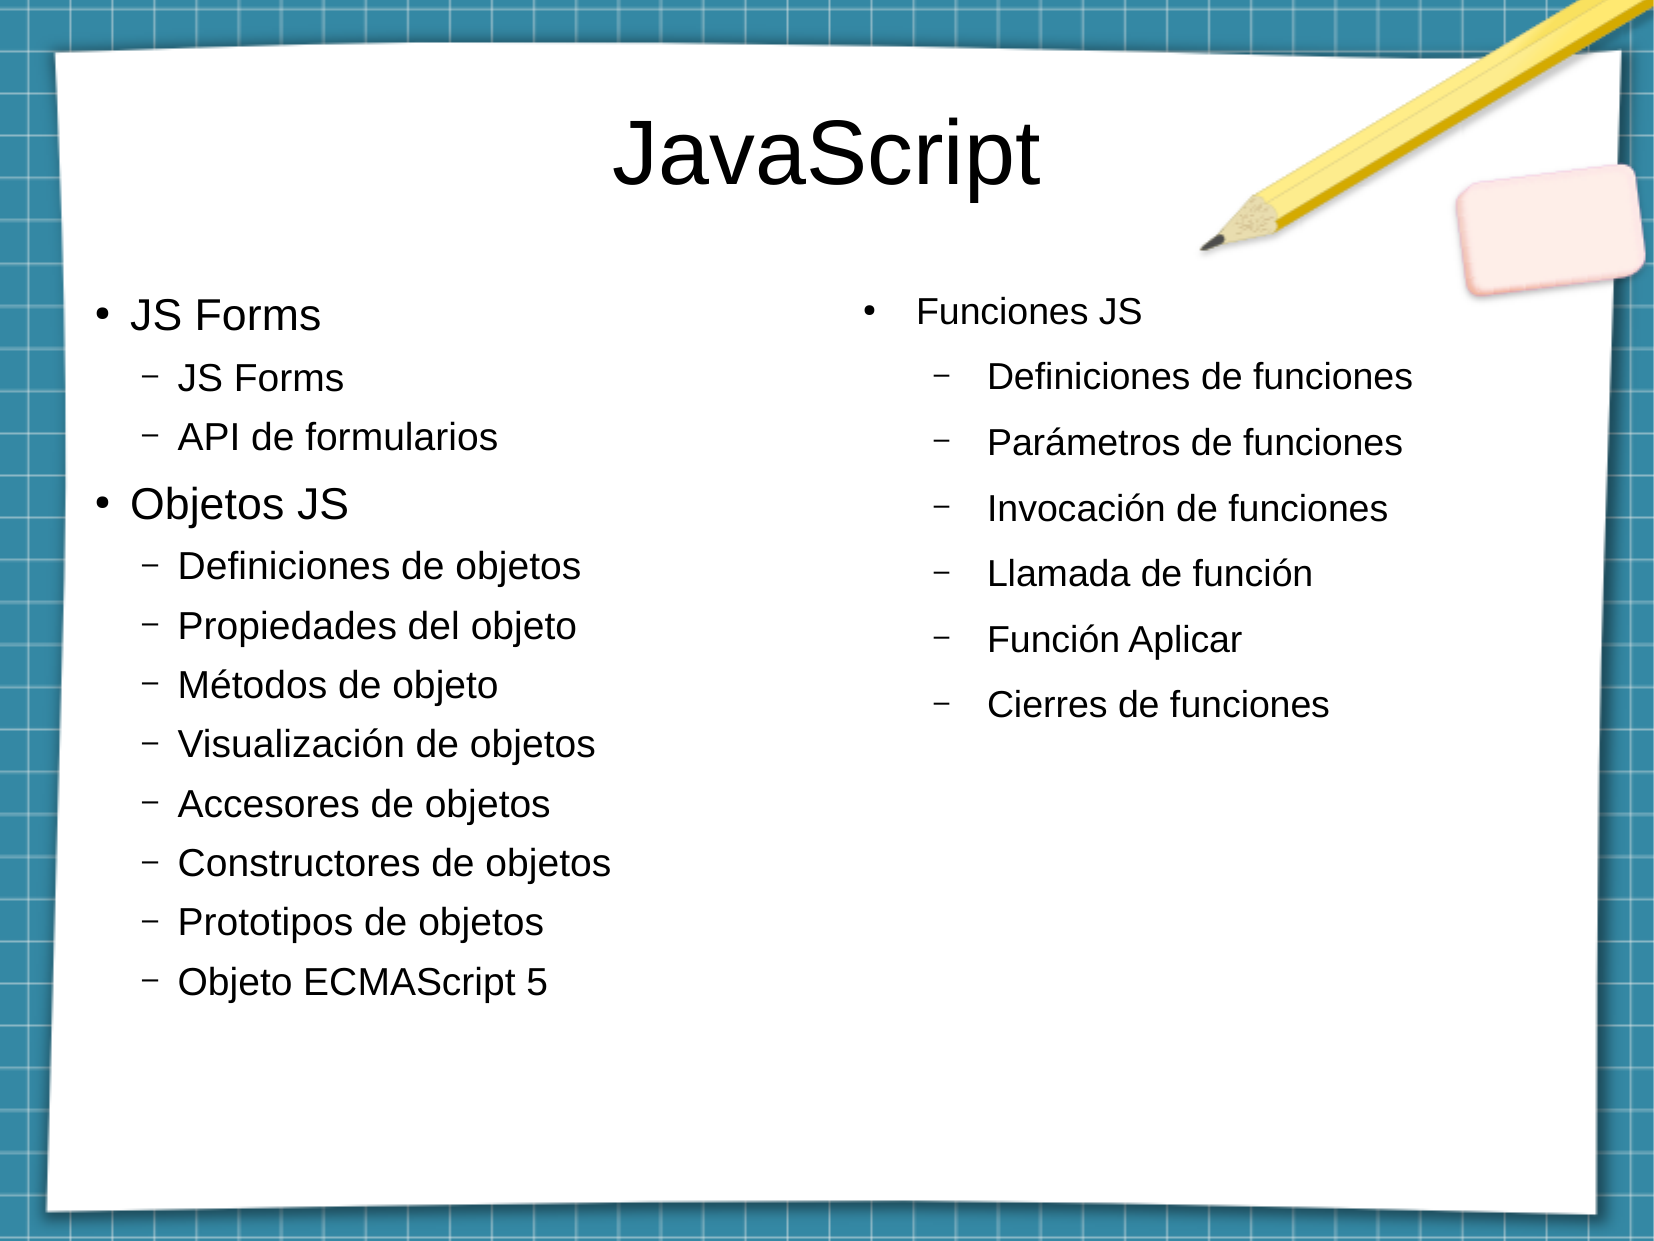

# JavaScript
JS Forms
JS Forms
API de formularios
Objetos JS
Definiciones de objetos
Propiedades del objeto
Métodos de objeto
Visualización de objetos
Accesores de objetos
Constructores de objetos
Prototipos de objetos
Objeto ECMAScript 5
Funciones JS
Definiciones de funciones
Parámetros de funciones
Invocación de funciones
Llamada de función
Función Aplicar
Cierres de funciones